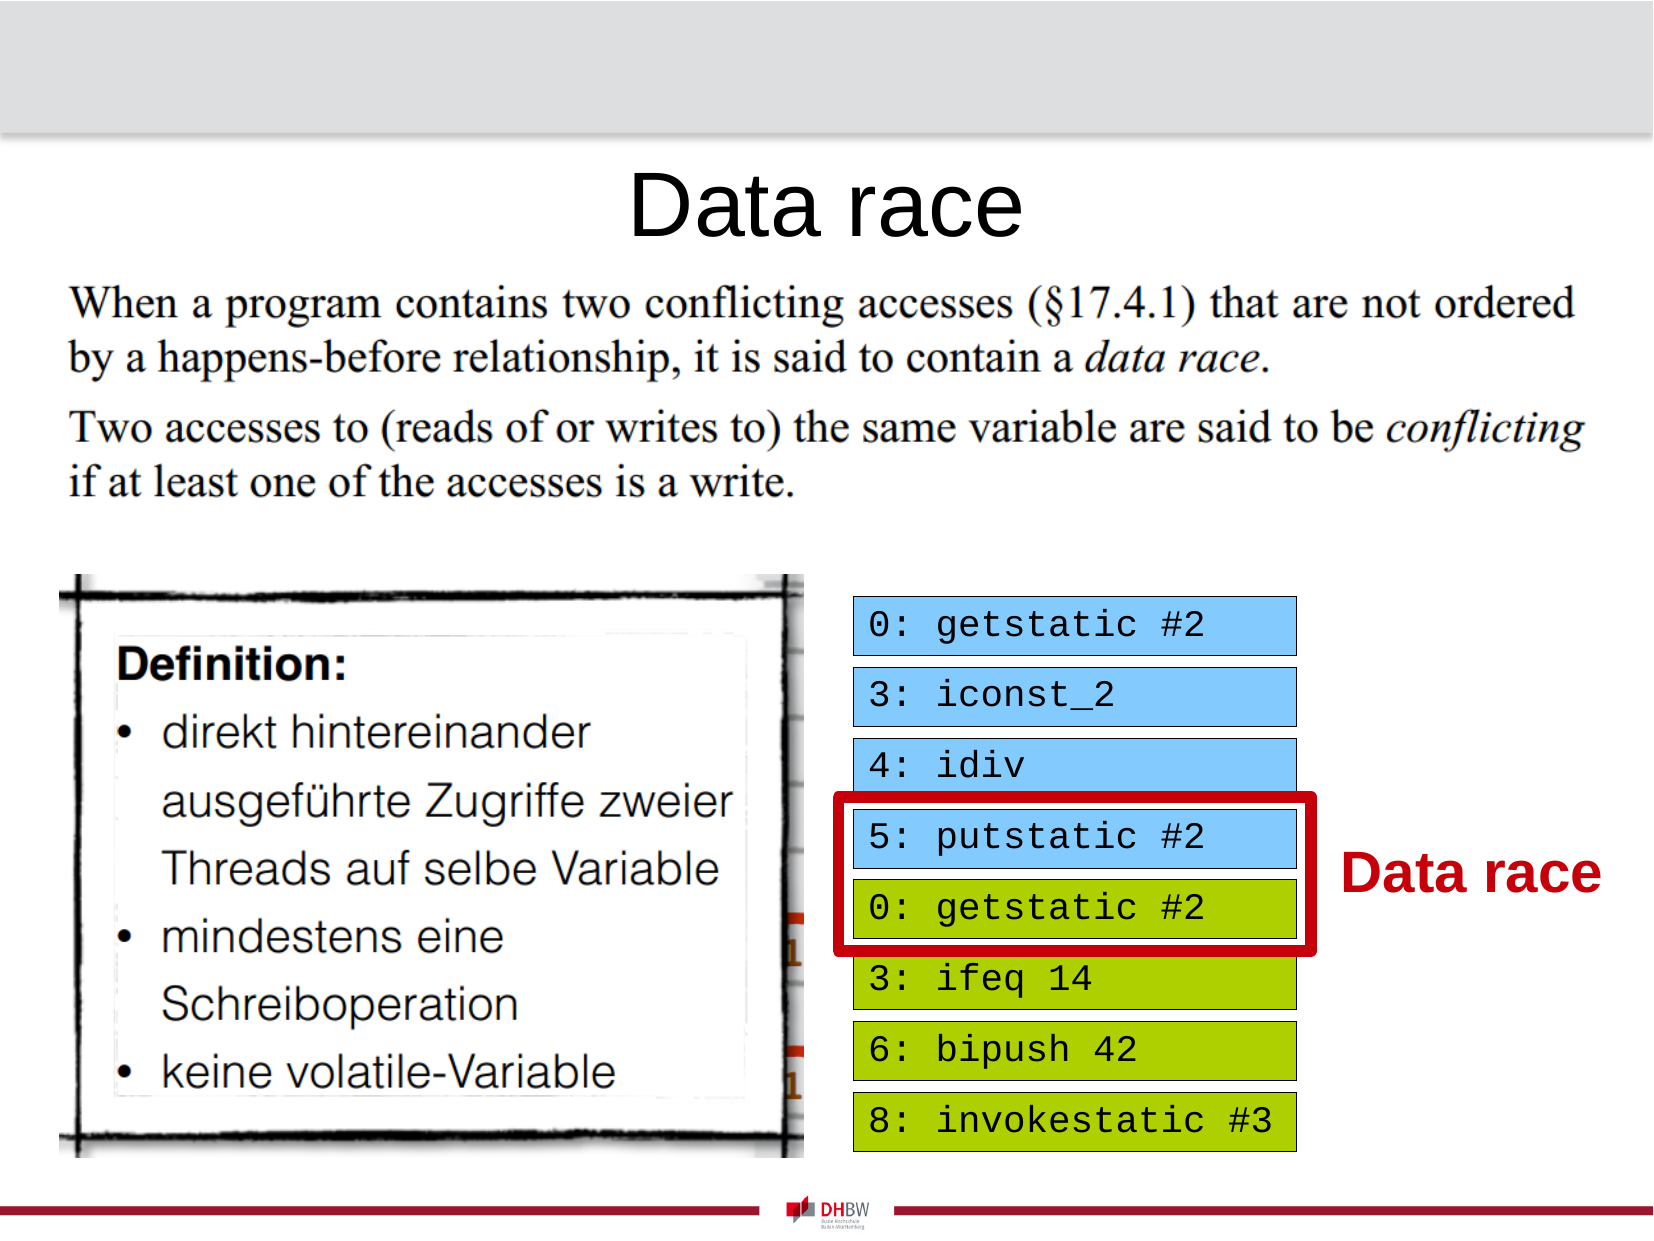

# Data race
0: getstatic #2
3: iconst_2
4: idiv
5: putstatic #2
Data race
0: getstatic #2
3: ifeq 14
6: bipush 42
8: invokestatic #3
0: getstatic #2
3: iconst_2
4: idiv
5: putstatic #2
Data race
0: getstatic #2
3: ifeq 14
6: bipush 42
8: invokestatic #3